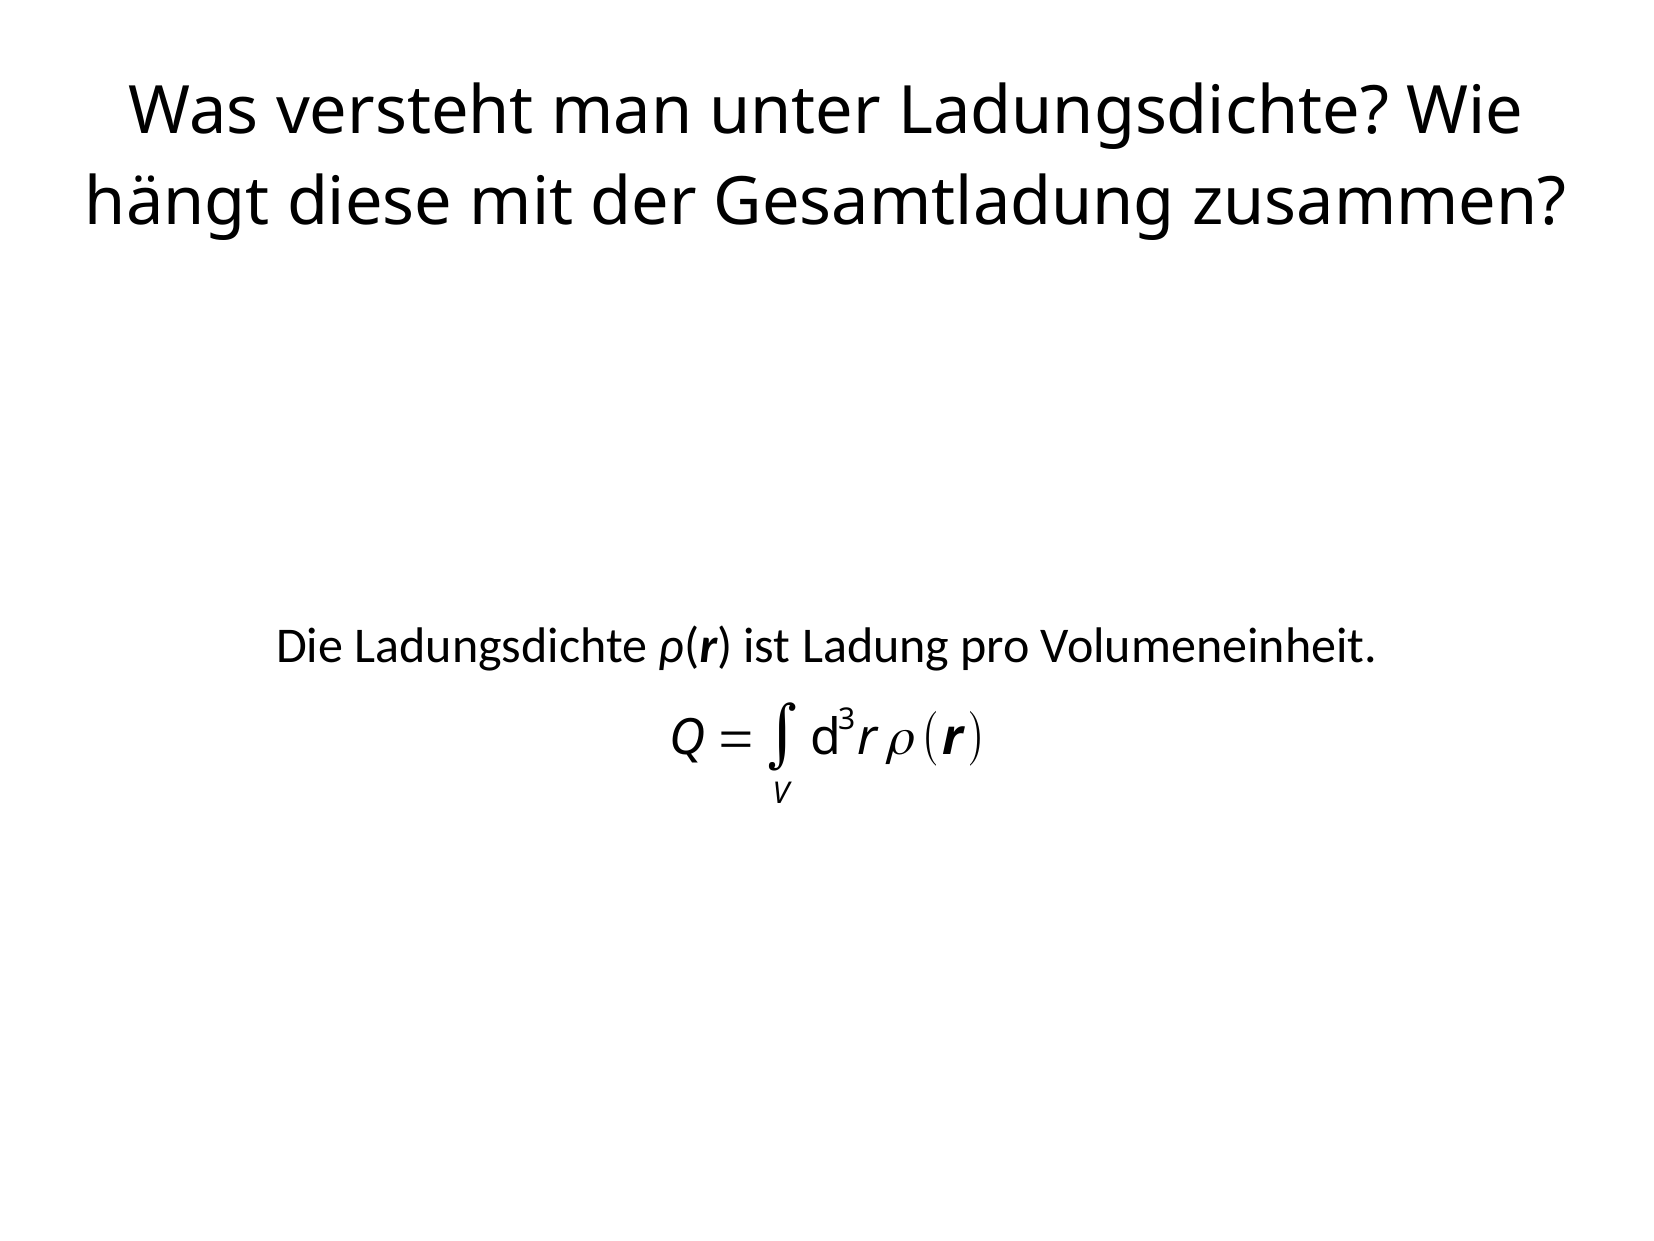

# Was versteht man unter Ladungsdichte? Wie hängt diese mit der Gesamtladung zusammen?
Die Ladungsdichte ρ(r) ist Ladung pro Volumeneinheit.